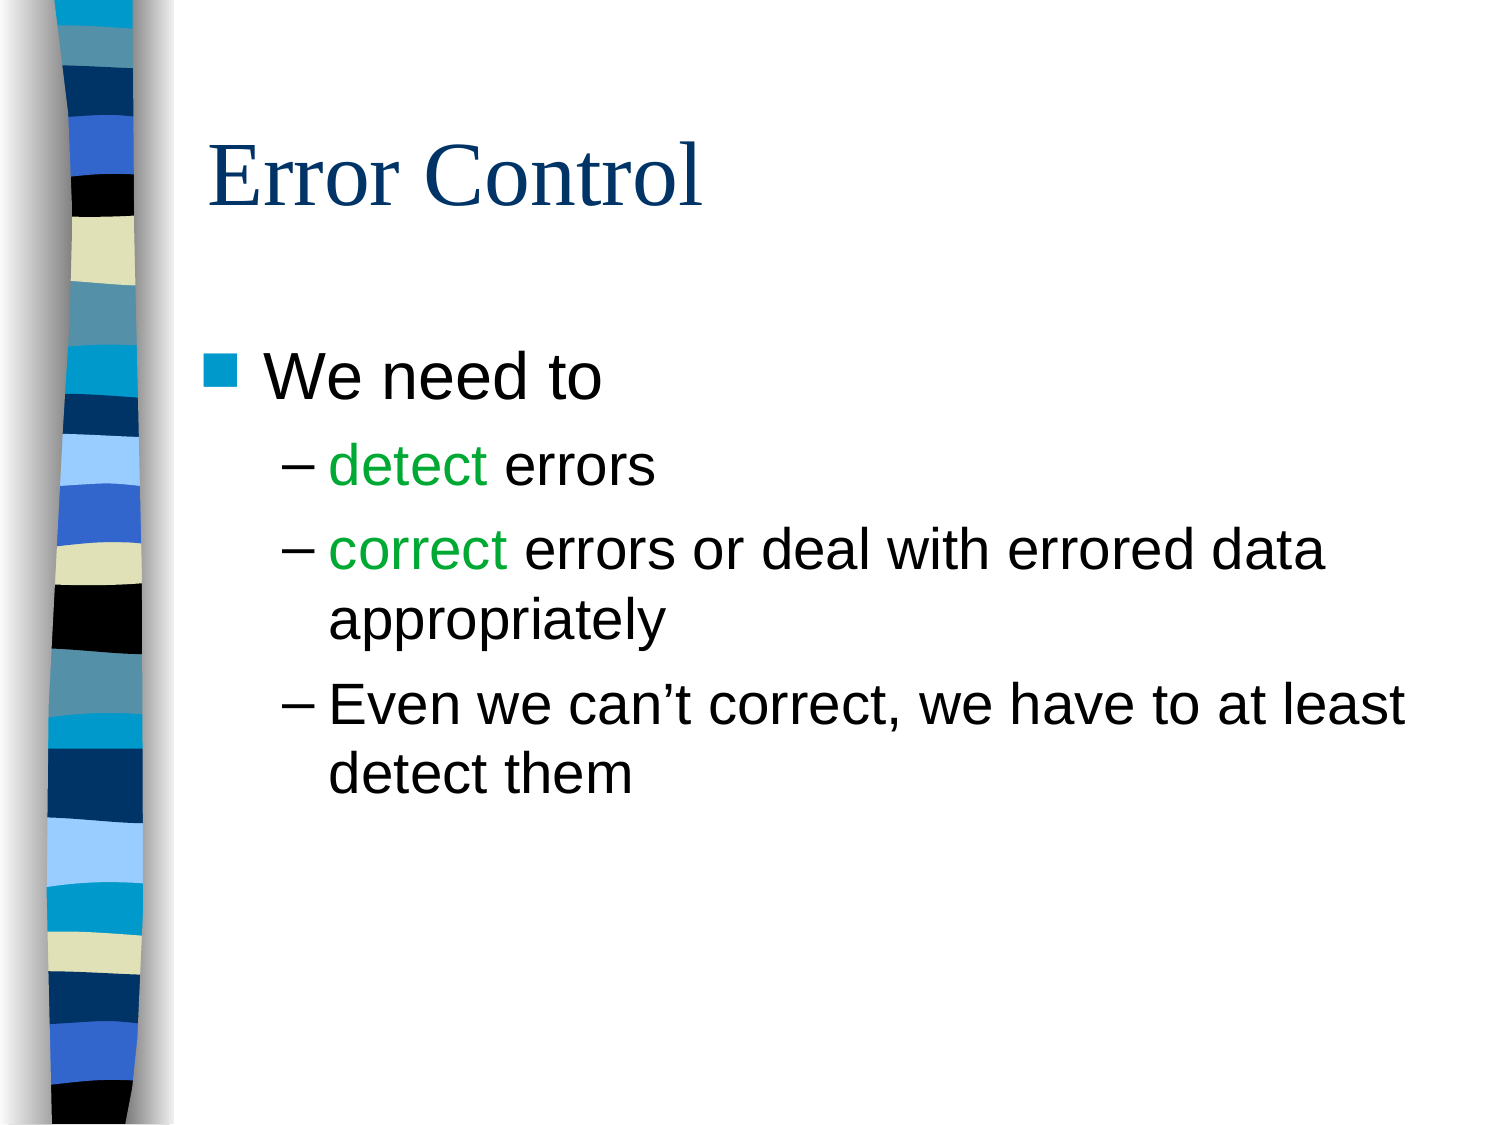

# Error Control
We need to
detect errors
correct errors or deal with errored data appropriately
Even we can’t correct, we have to at least detect them